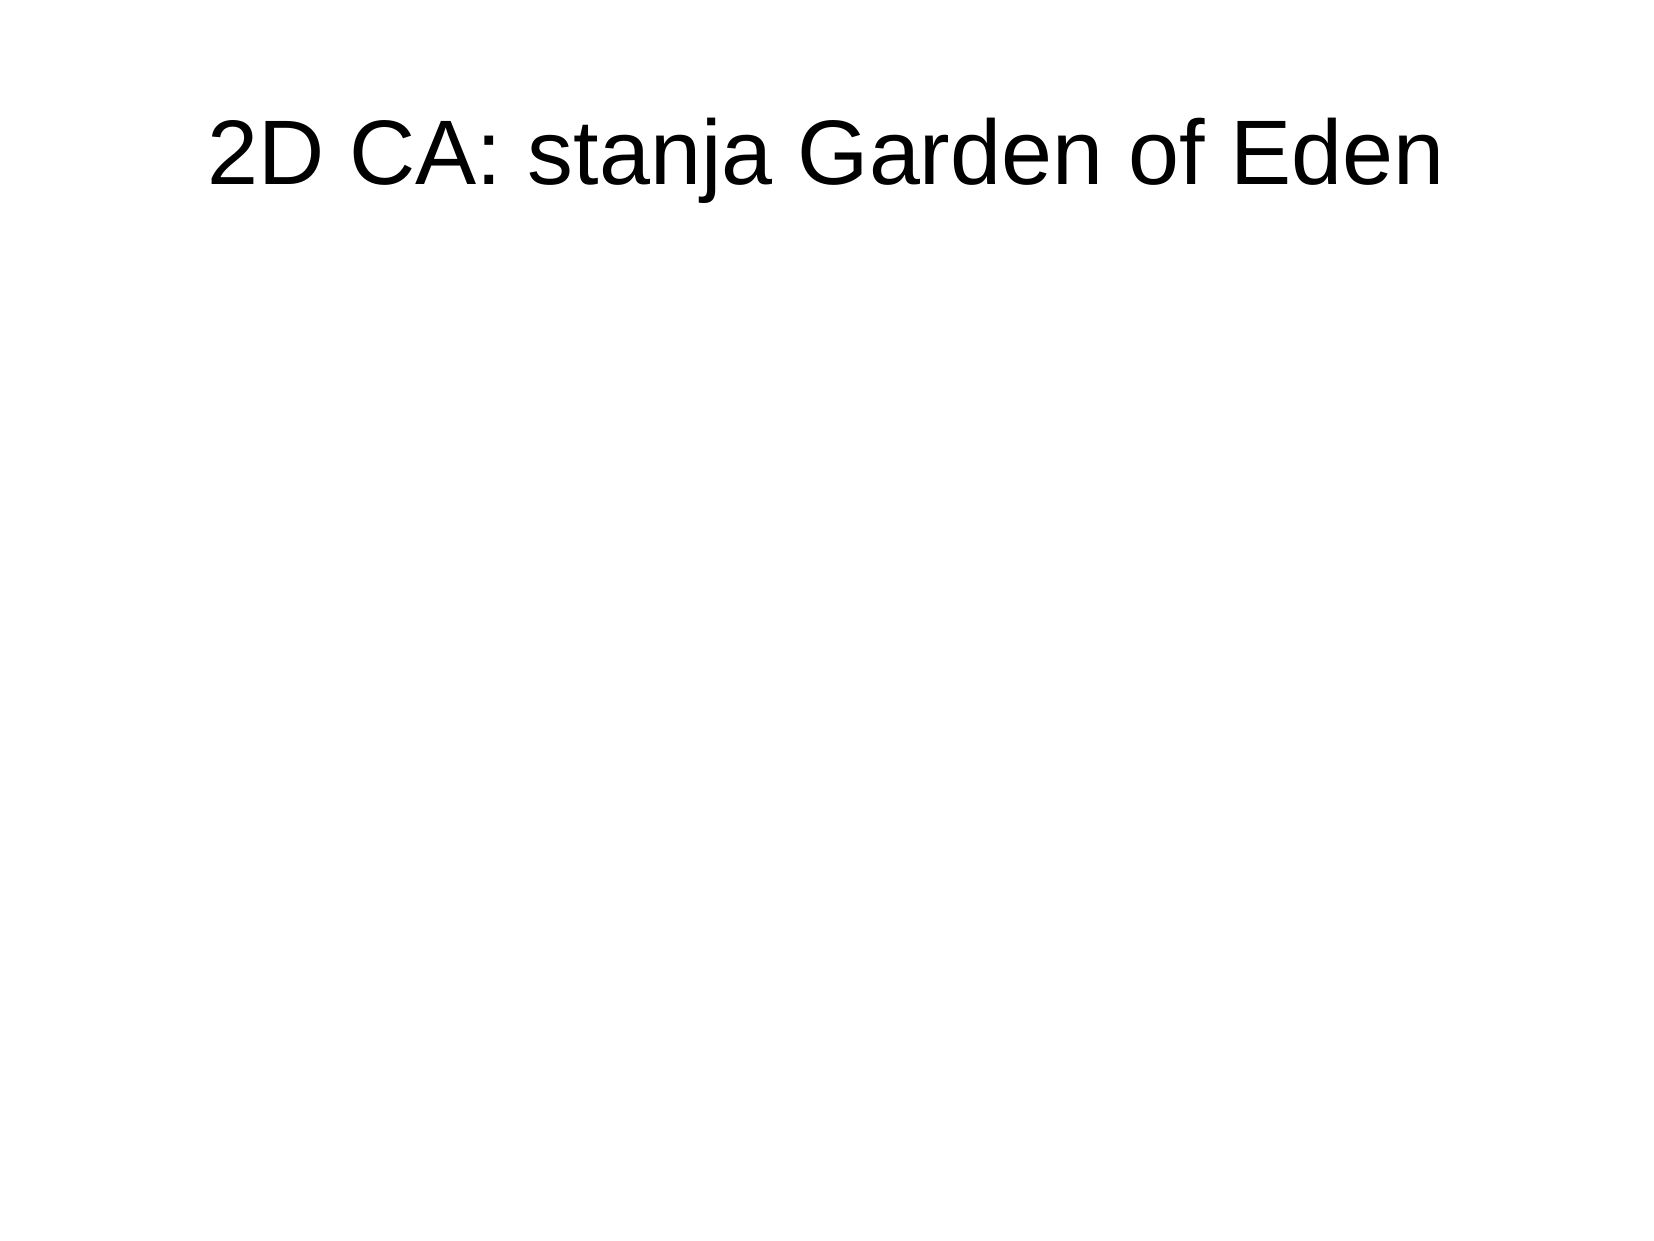

# 2D CA: stanja Garden of Eden